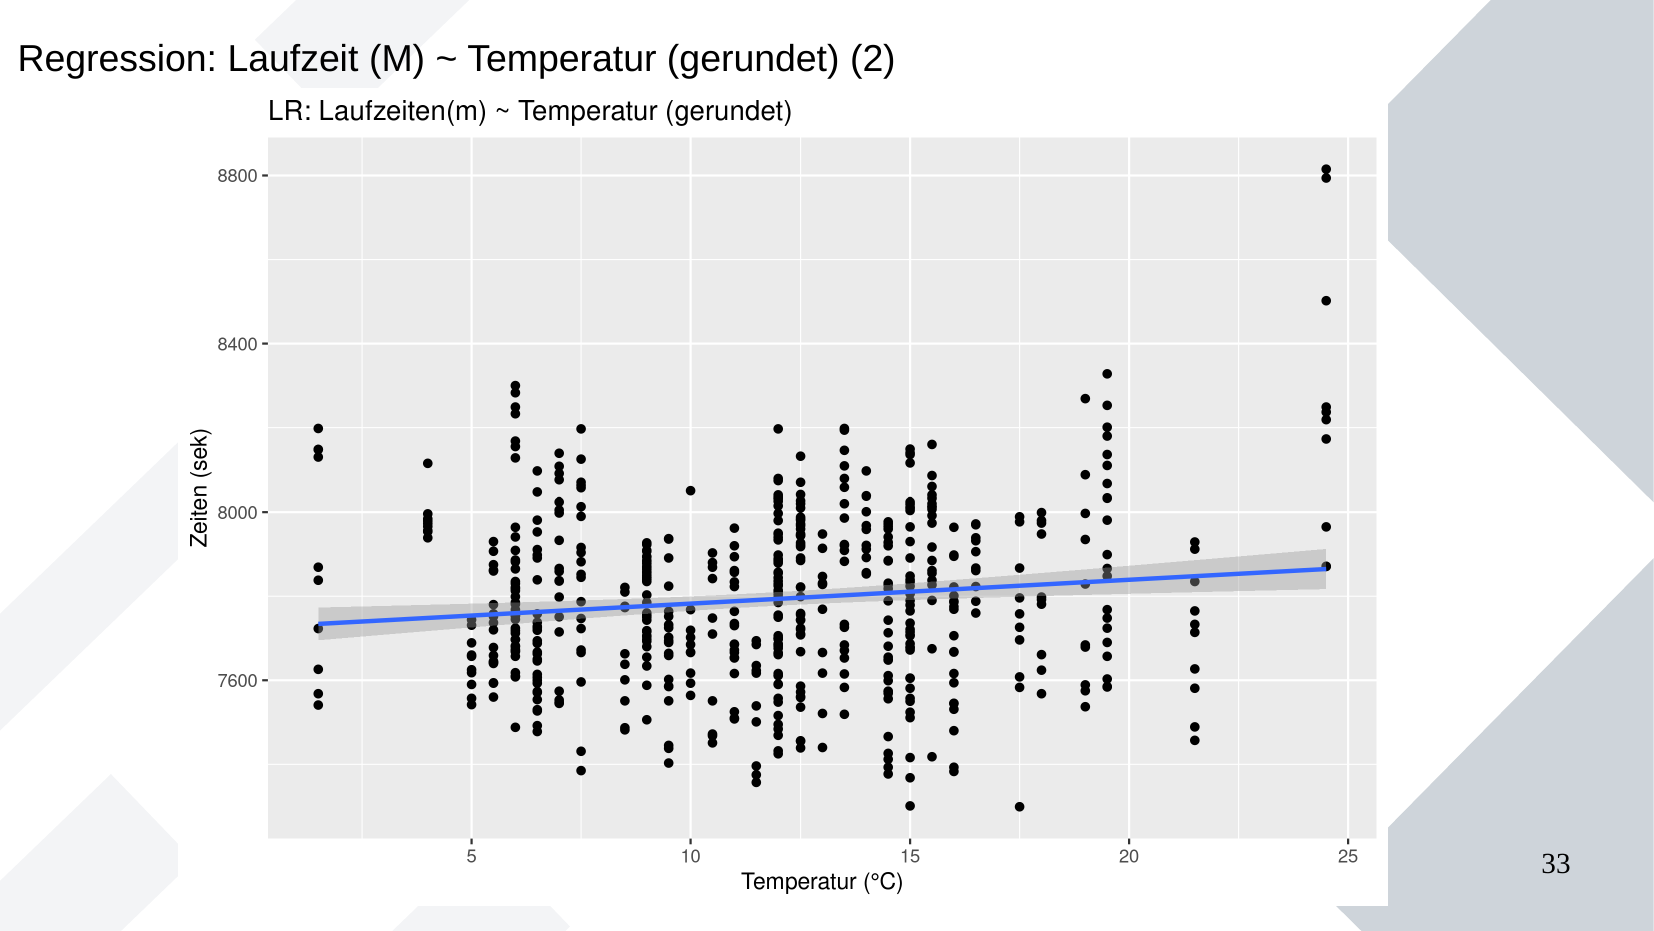

# Regression: Laufzeit (M) ~ Temperatur (gerundet) (2)
33